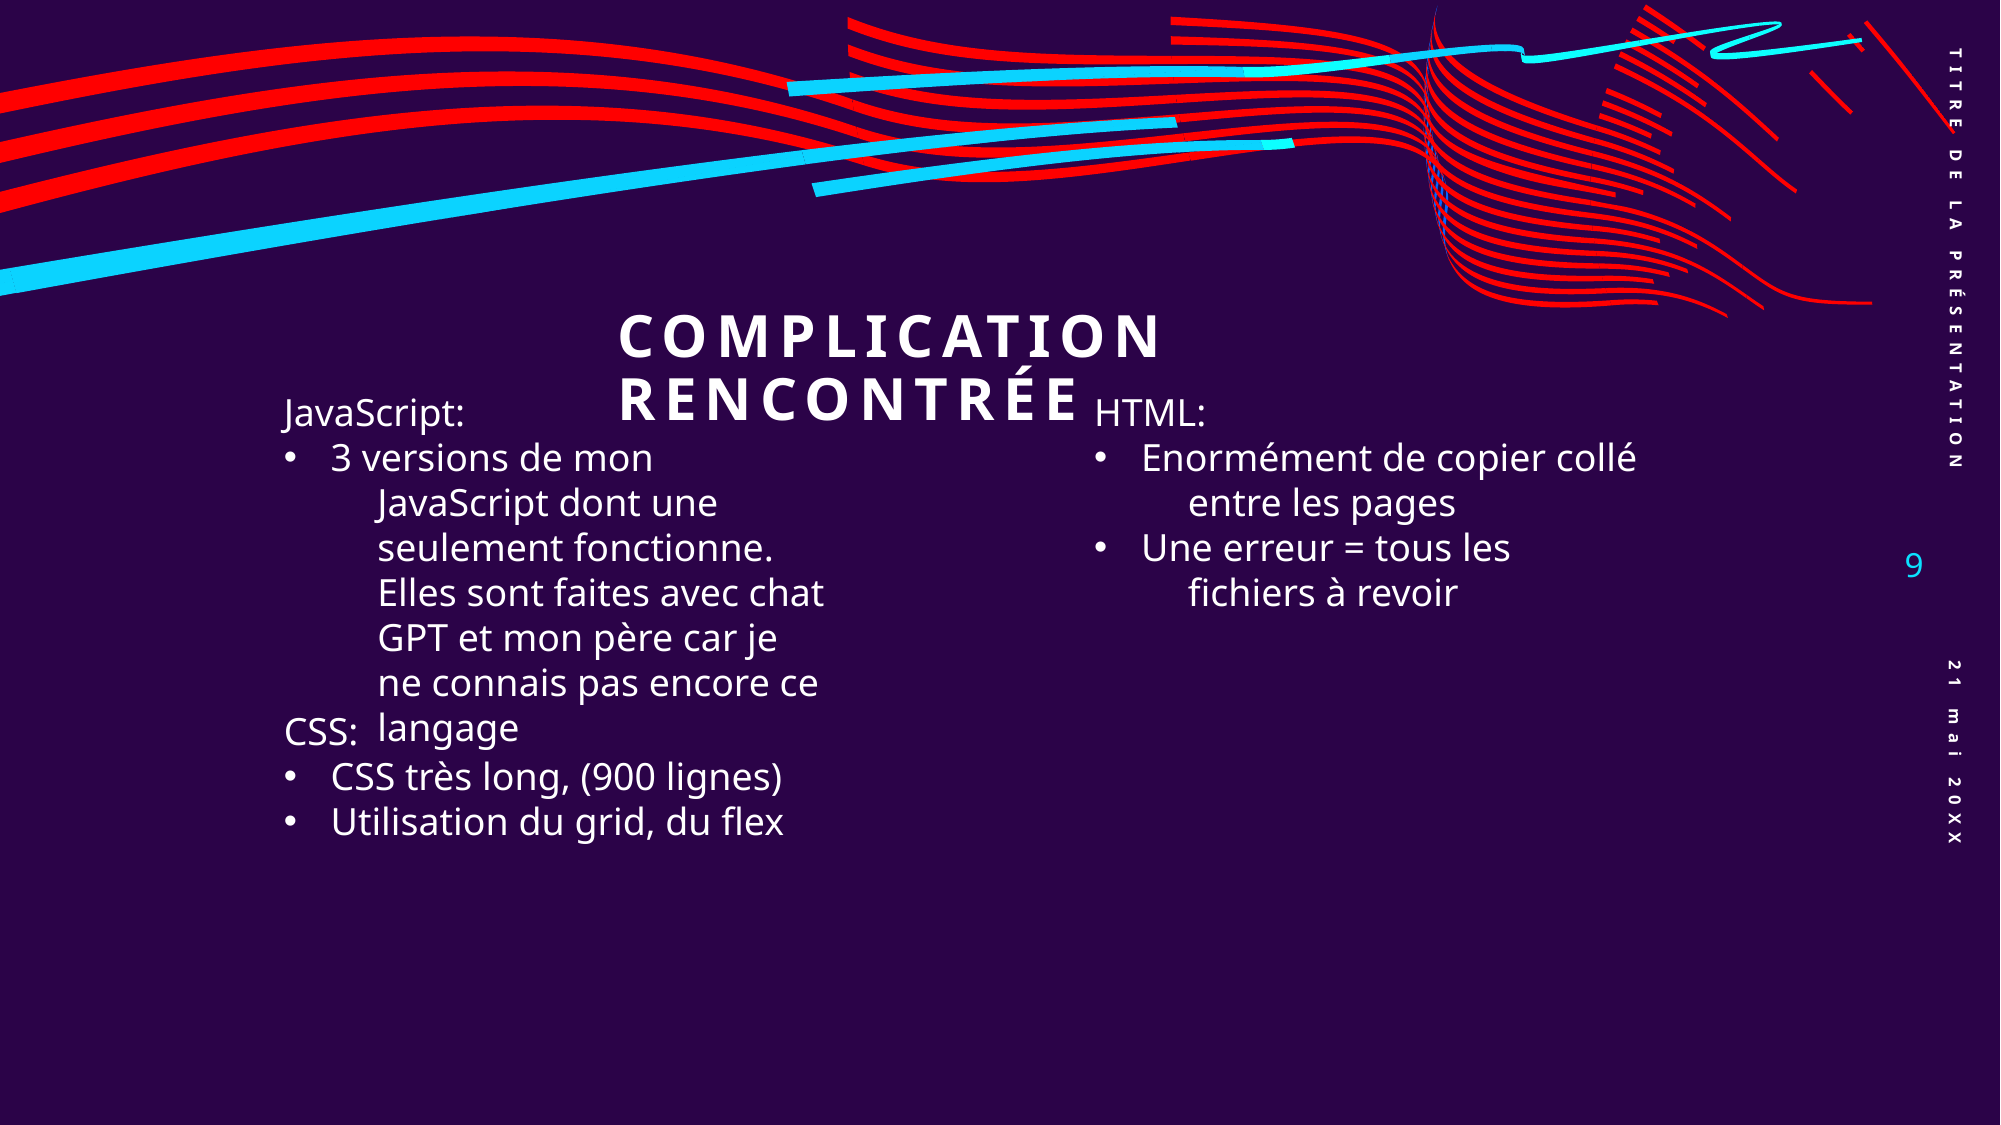

TITRE DE LA PRÉSENTATION
# Complication rencontrée
JavaScript:
3 versions de mon JavaScript dont une seulement fonctionne. Elles sont faites avec chat GPT et mon père car je ne connais pas encore ce langage
HTML:
Enormément de copier collé entre les pages
Une erreur = tous les fichiers à revoir
CSS:
CSS très long, (900 lignes)
Utilisation du grid, du flex
21 mai 20XX